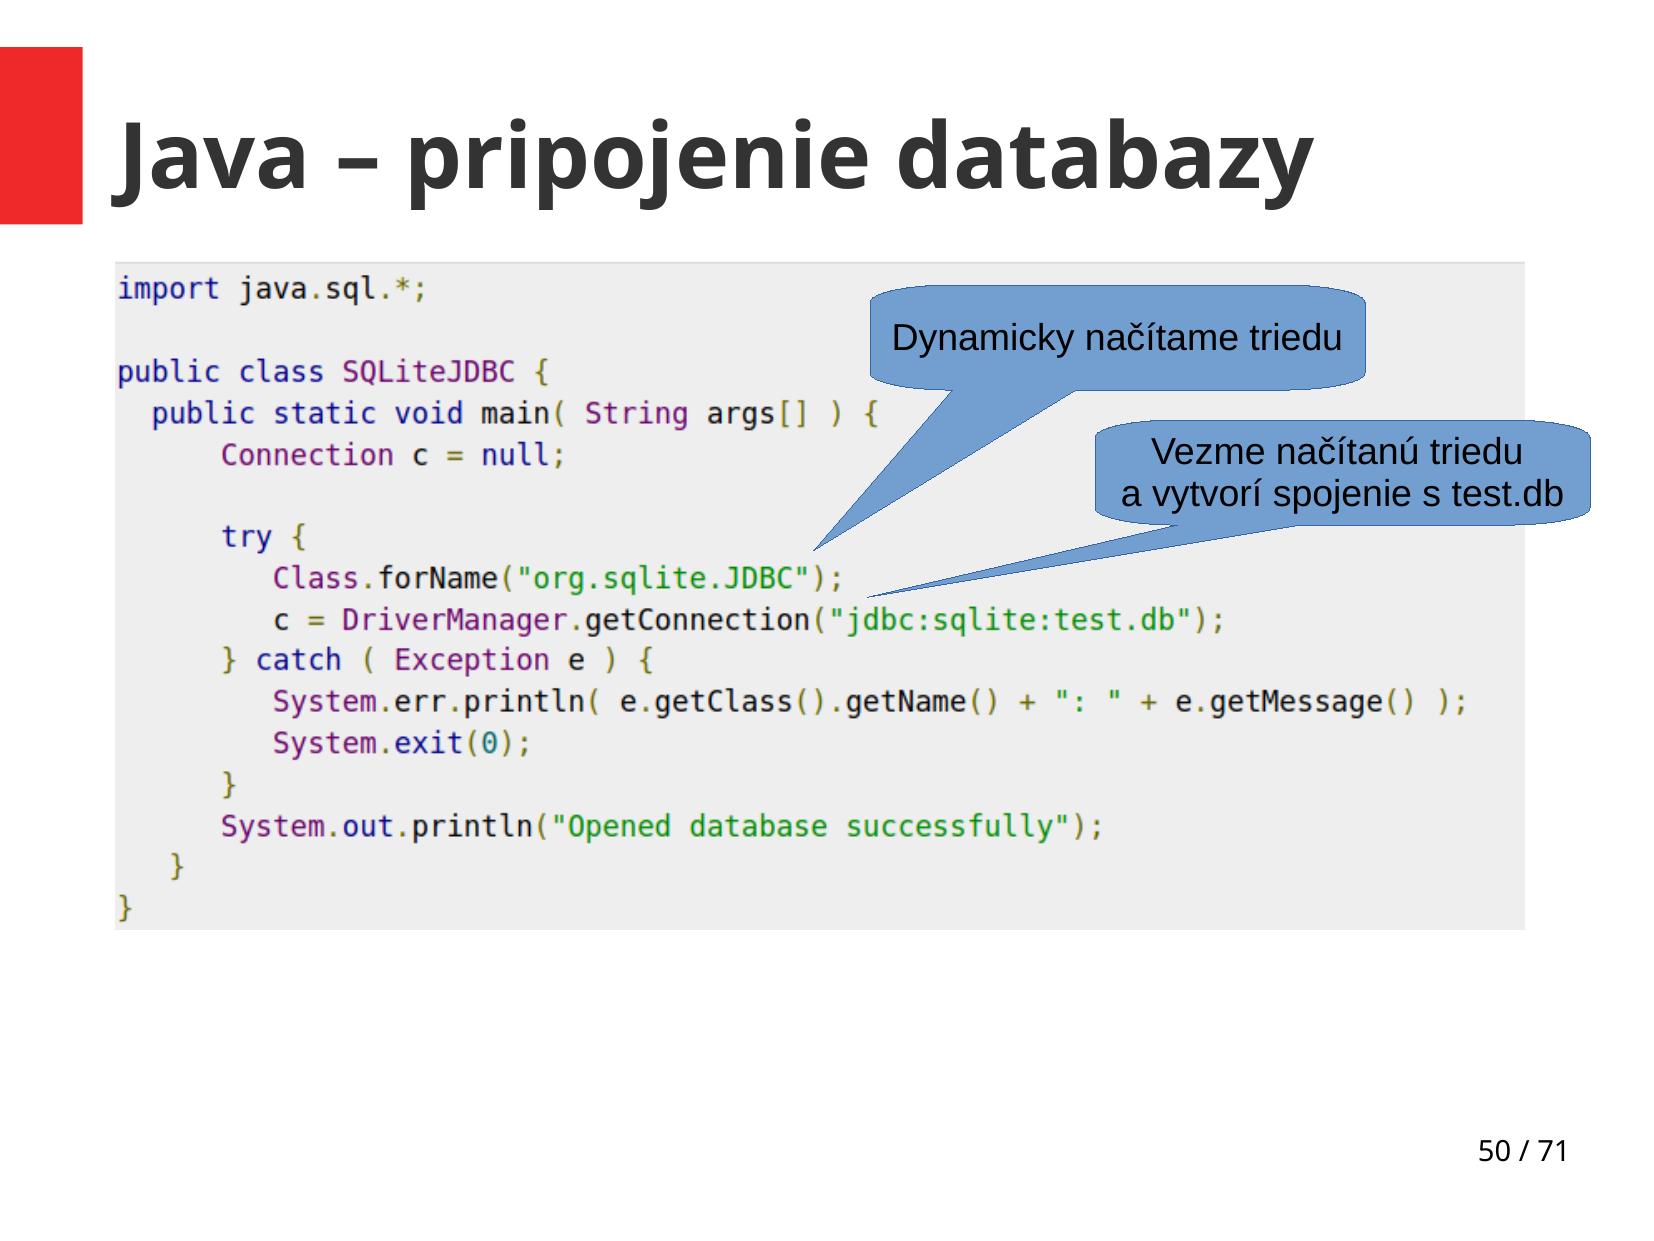

# Java – pripojenie databazy
J
Dynamicky načítame triedu
Vezme načítanú triedu
a vytvorí spojenie s test.db
50